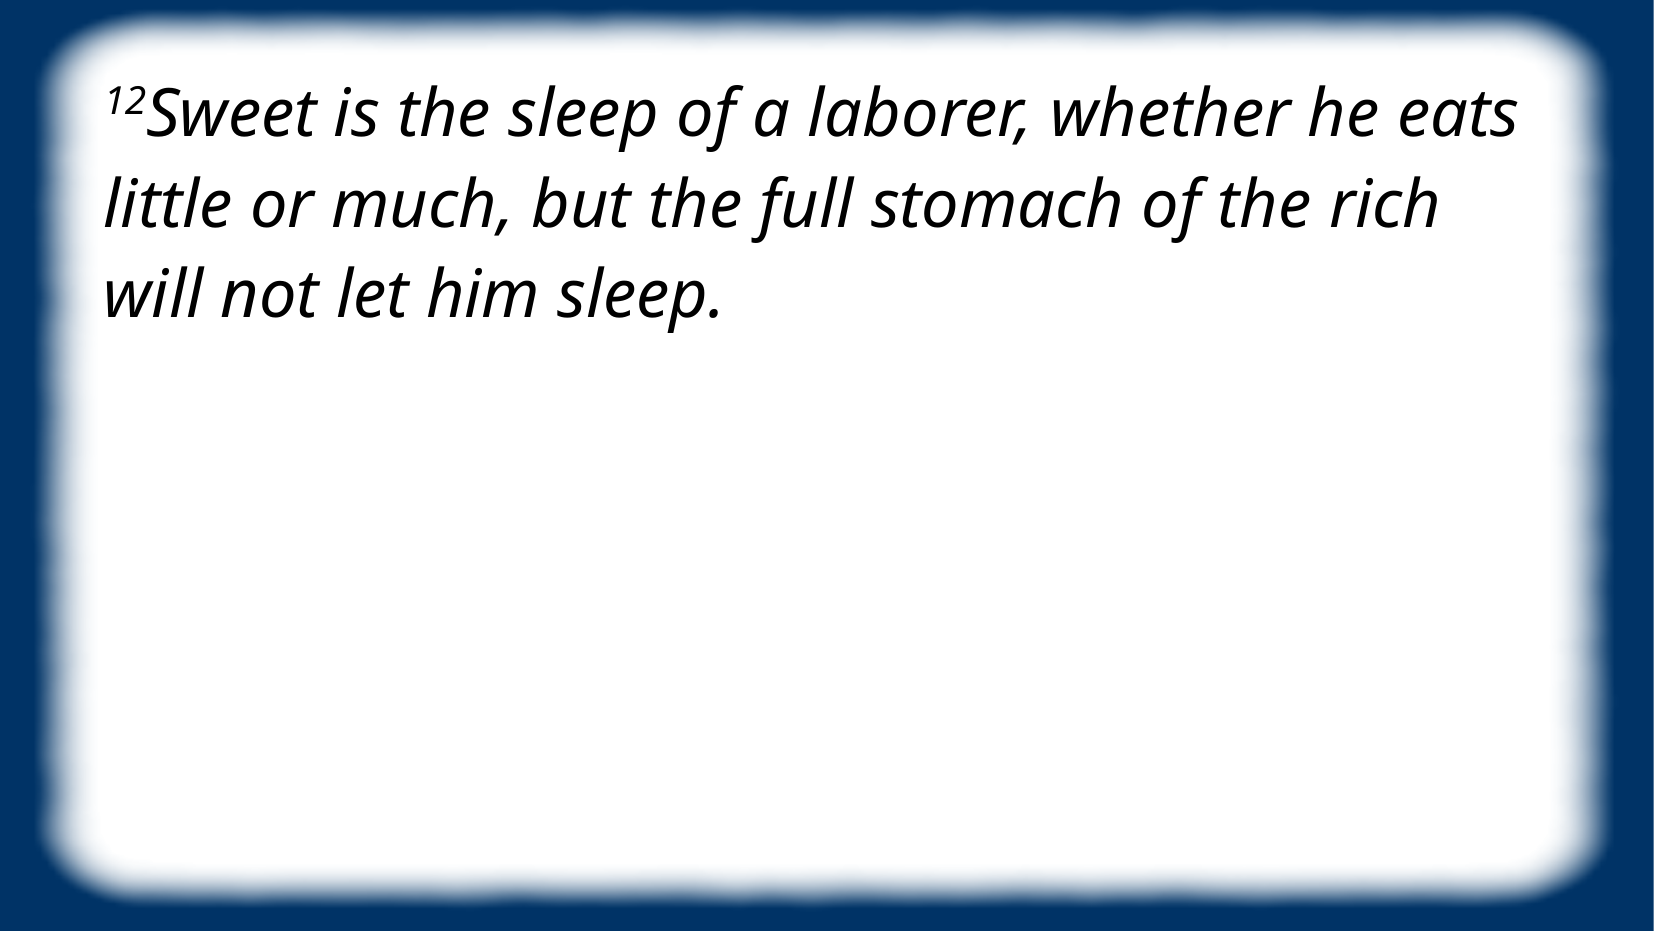

12Sweet is the sleep of a laborer, whether he eats little or much, but the full stomach of the rich will not let him sleep.